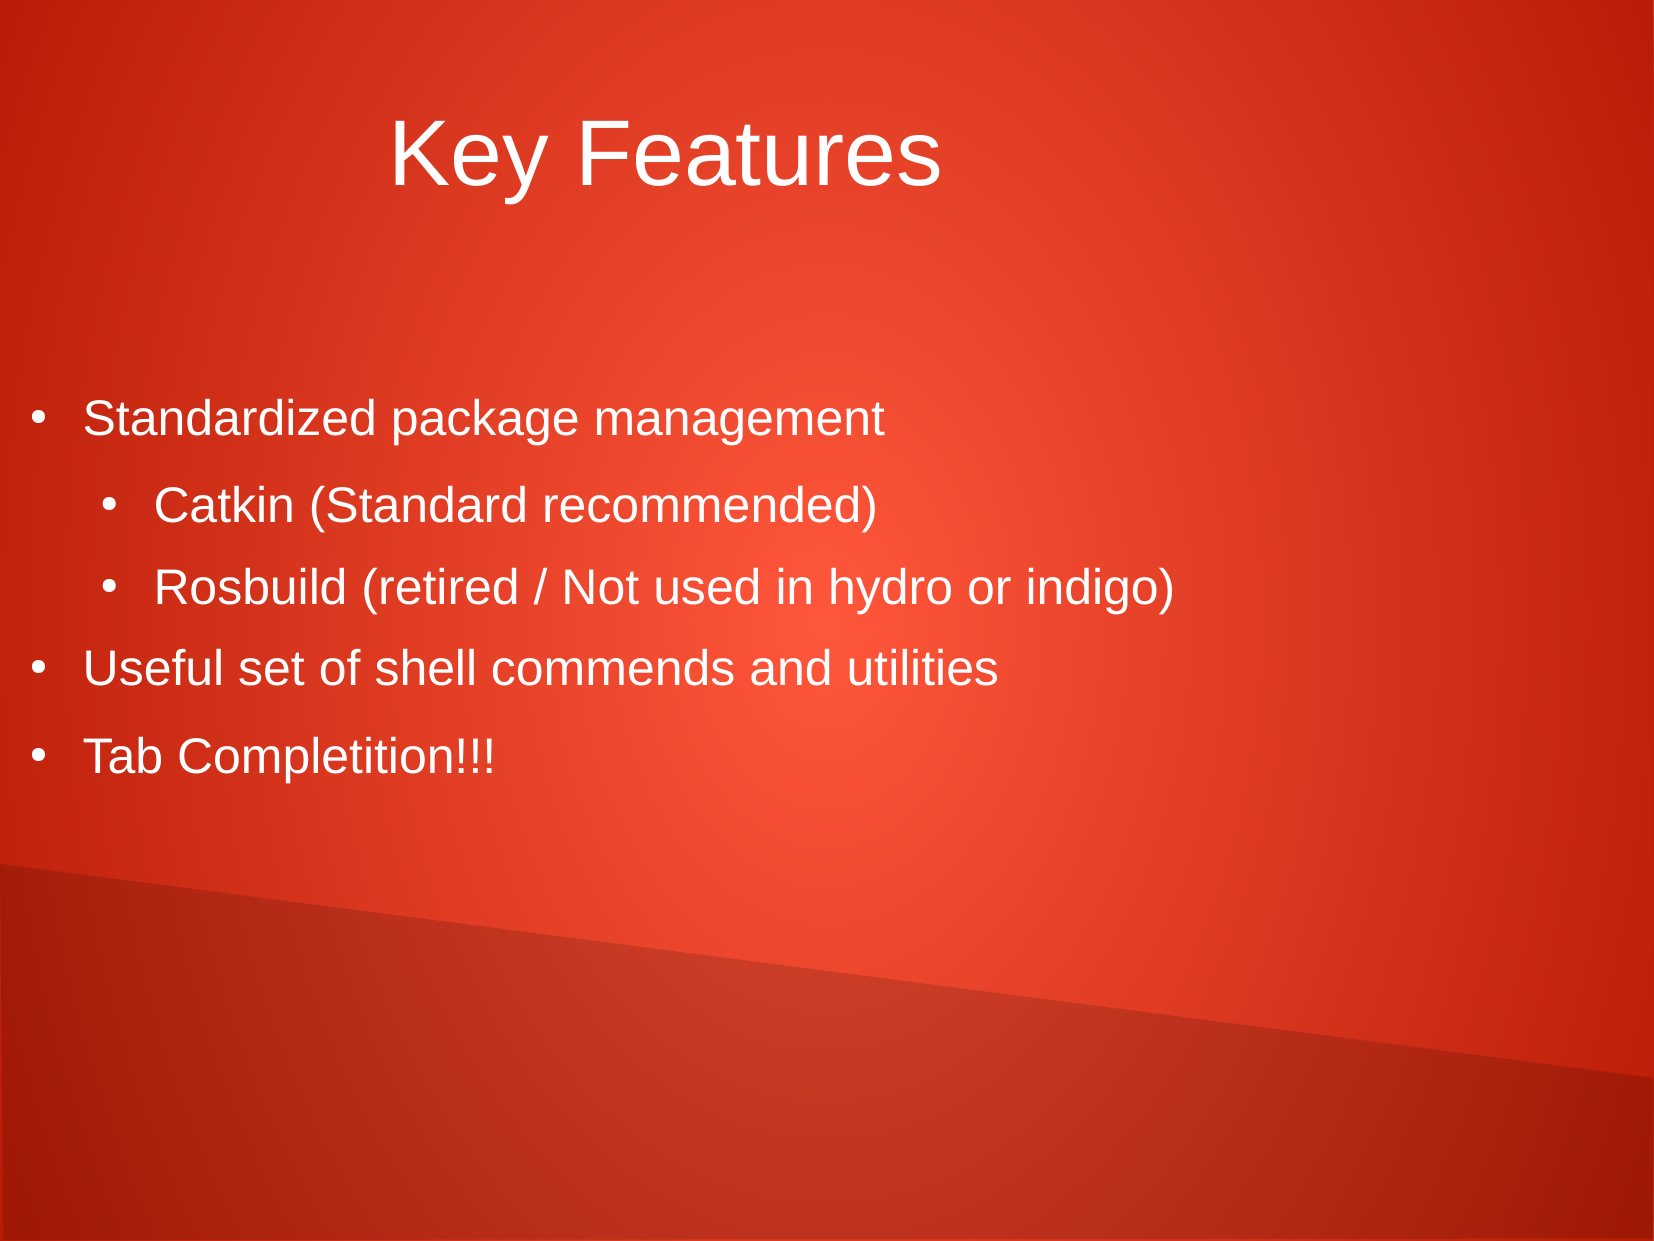

Key Features
# Standardized package management
Catkin (Standard recommended)
Rosbuild (retired / Not used in hydro or indigo)
Useful set of shell commends and utilities
Tab Completition!!!